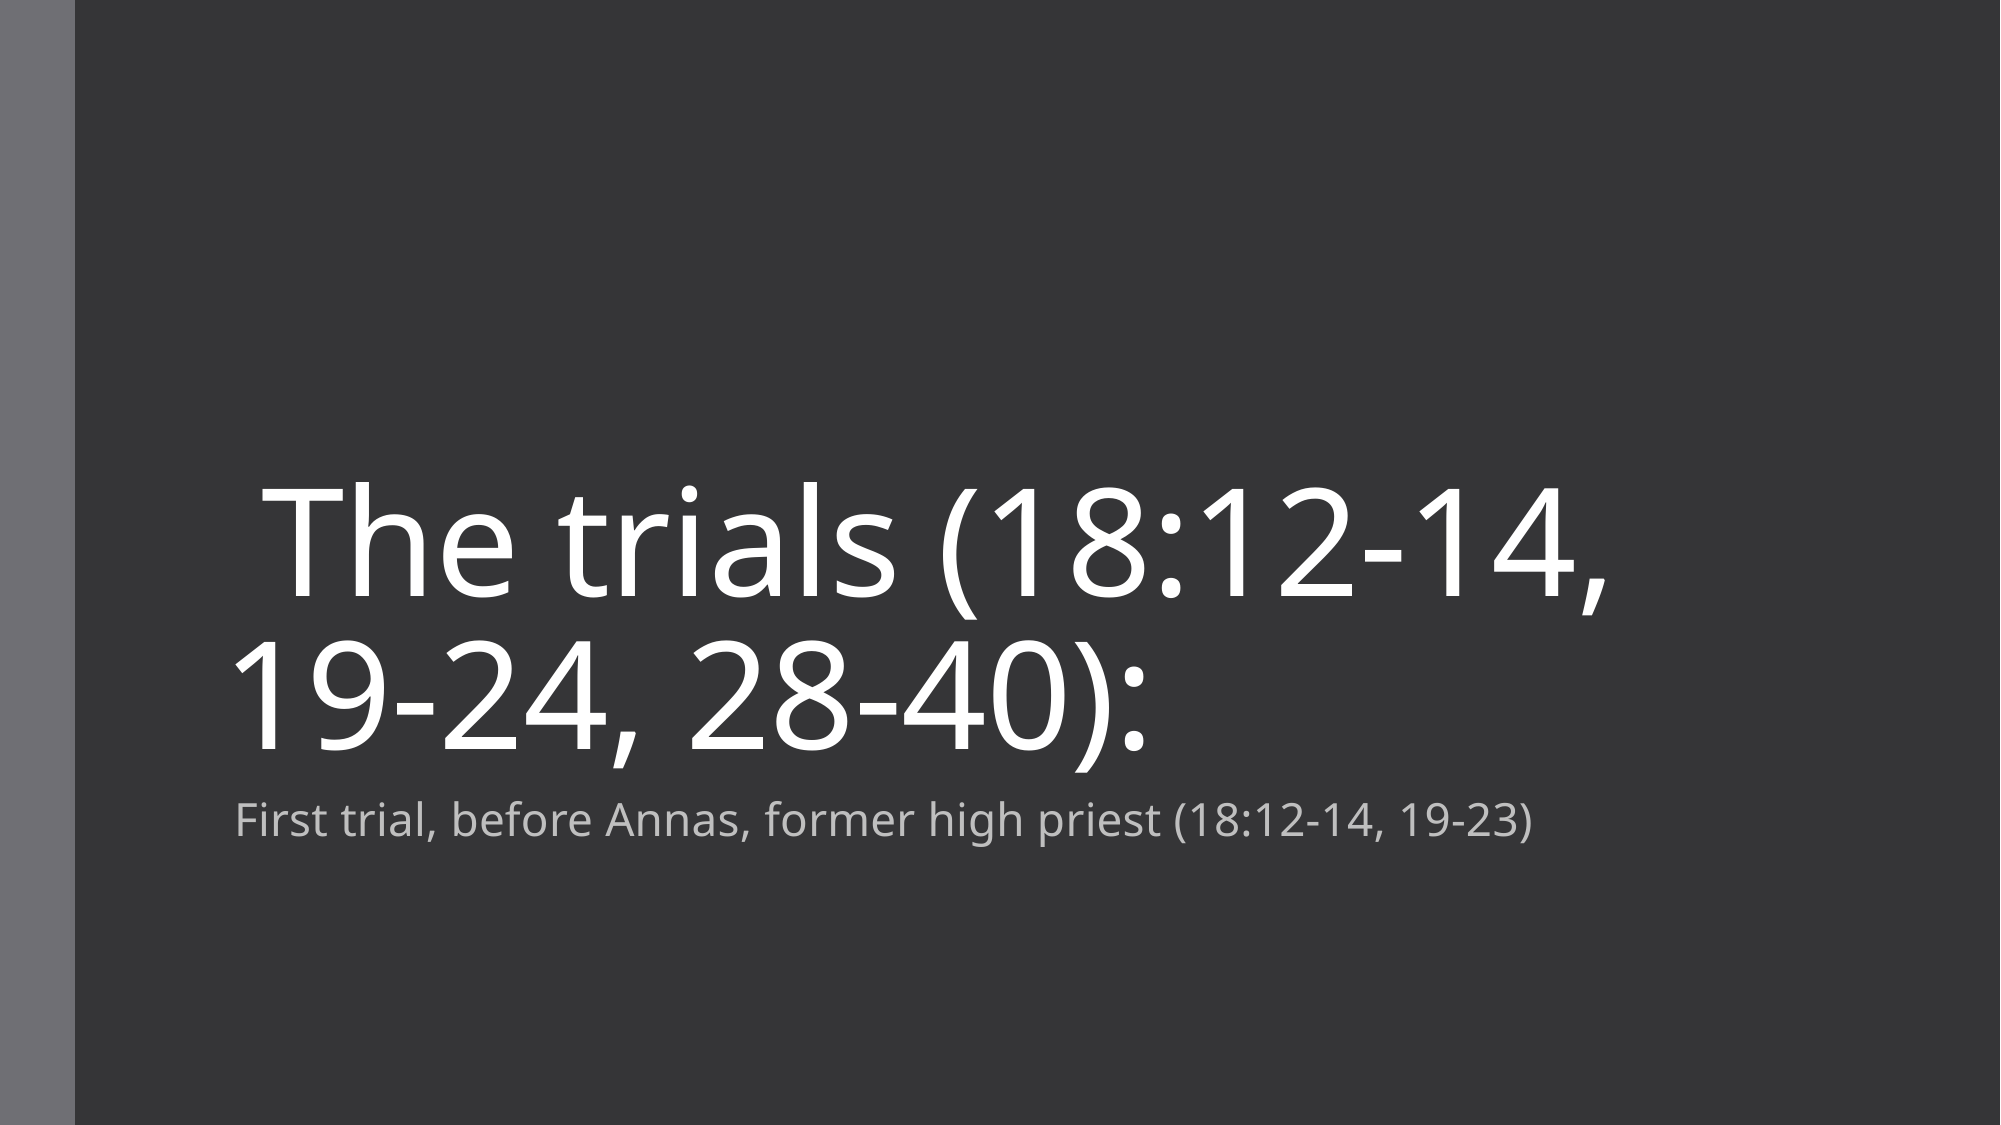

# The trials (18:12-14, 19-24, 28-40):
 First trial, before Annas, former high priest (18:12-14, 19-23)